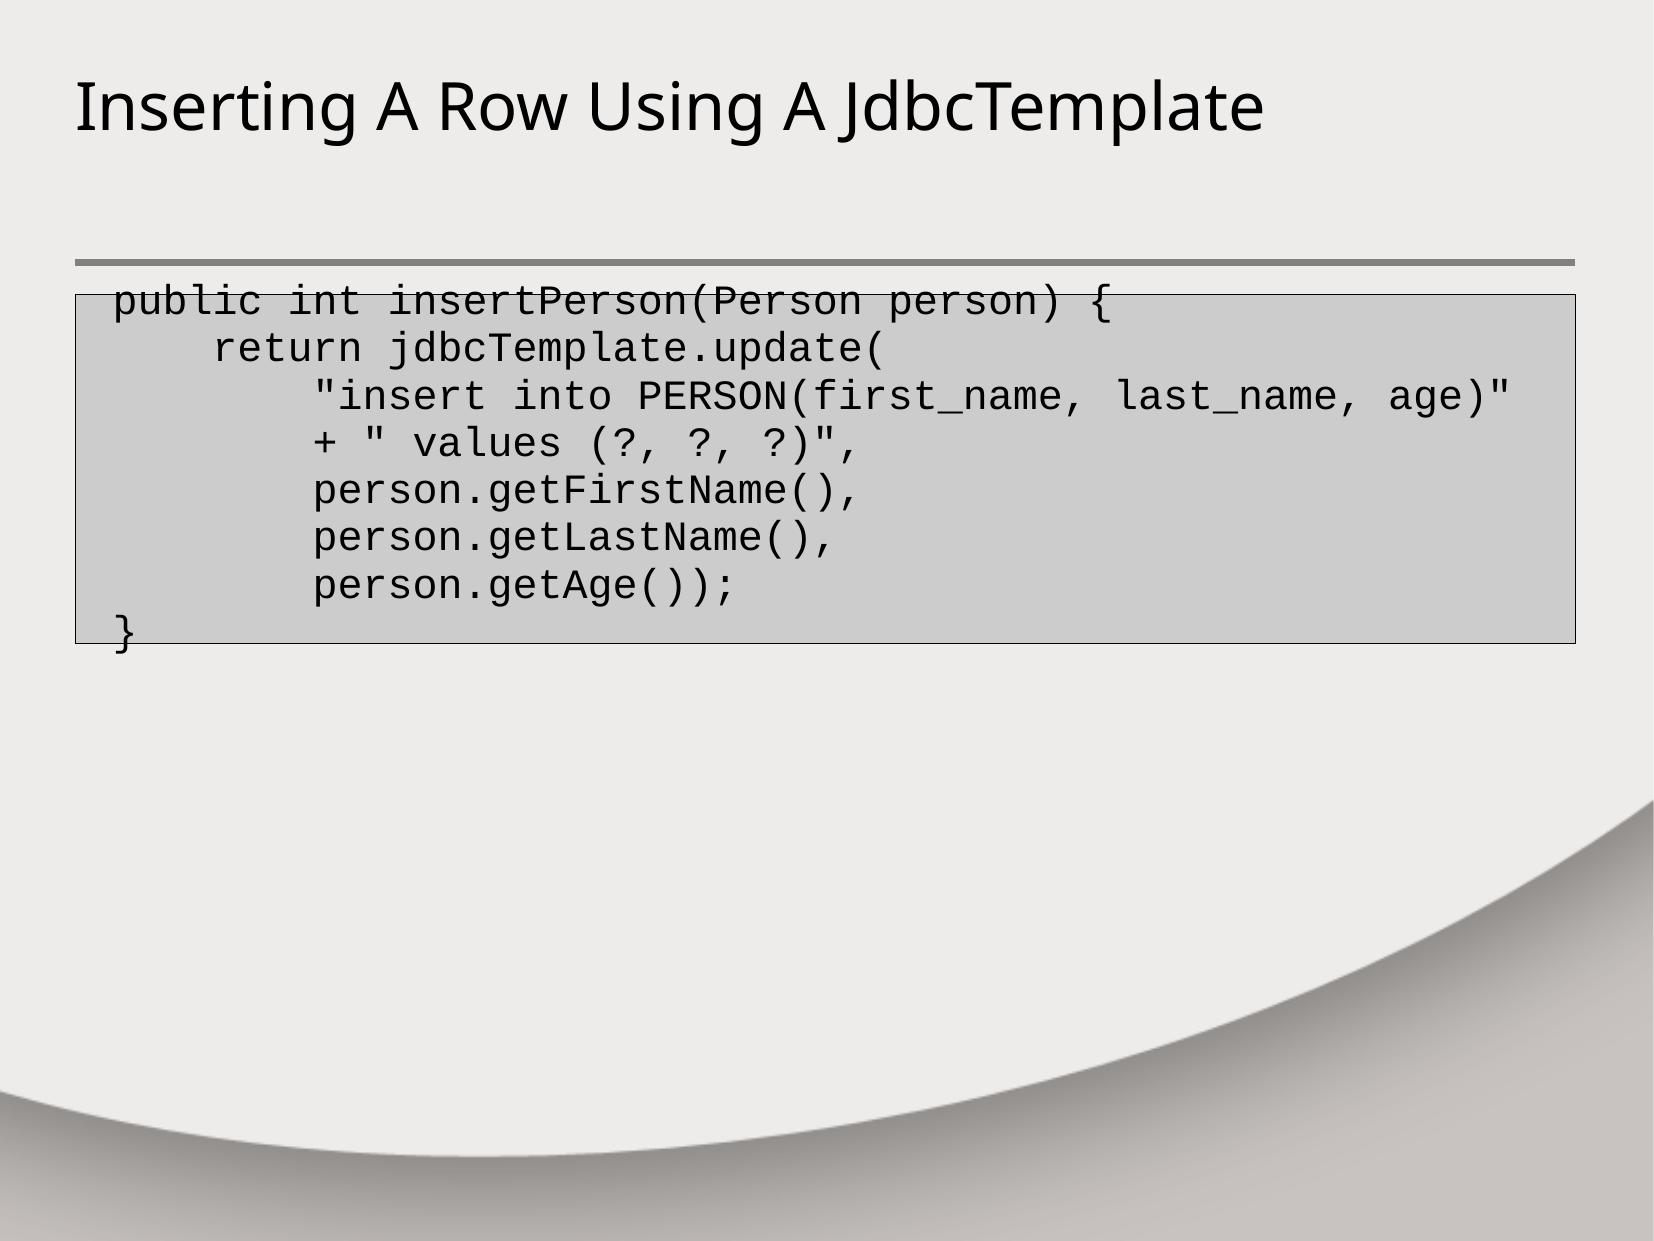

# Inserting A Row Using A JdbcTemplate
public int insertPerson(Person person) {
 return jdbcTemplate.update(
 "insert into PERSON(first_name, last_name, age)"
 + " values (?, ?, ?)",
 person.getFirstName(),
 person.getLastName(),
 person.getAge());
}